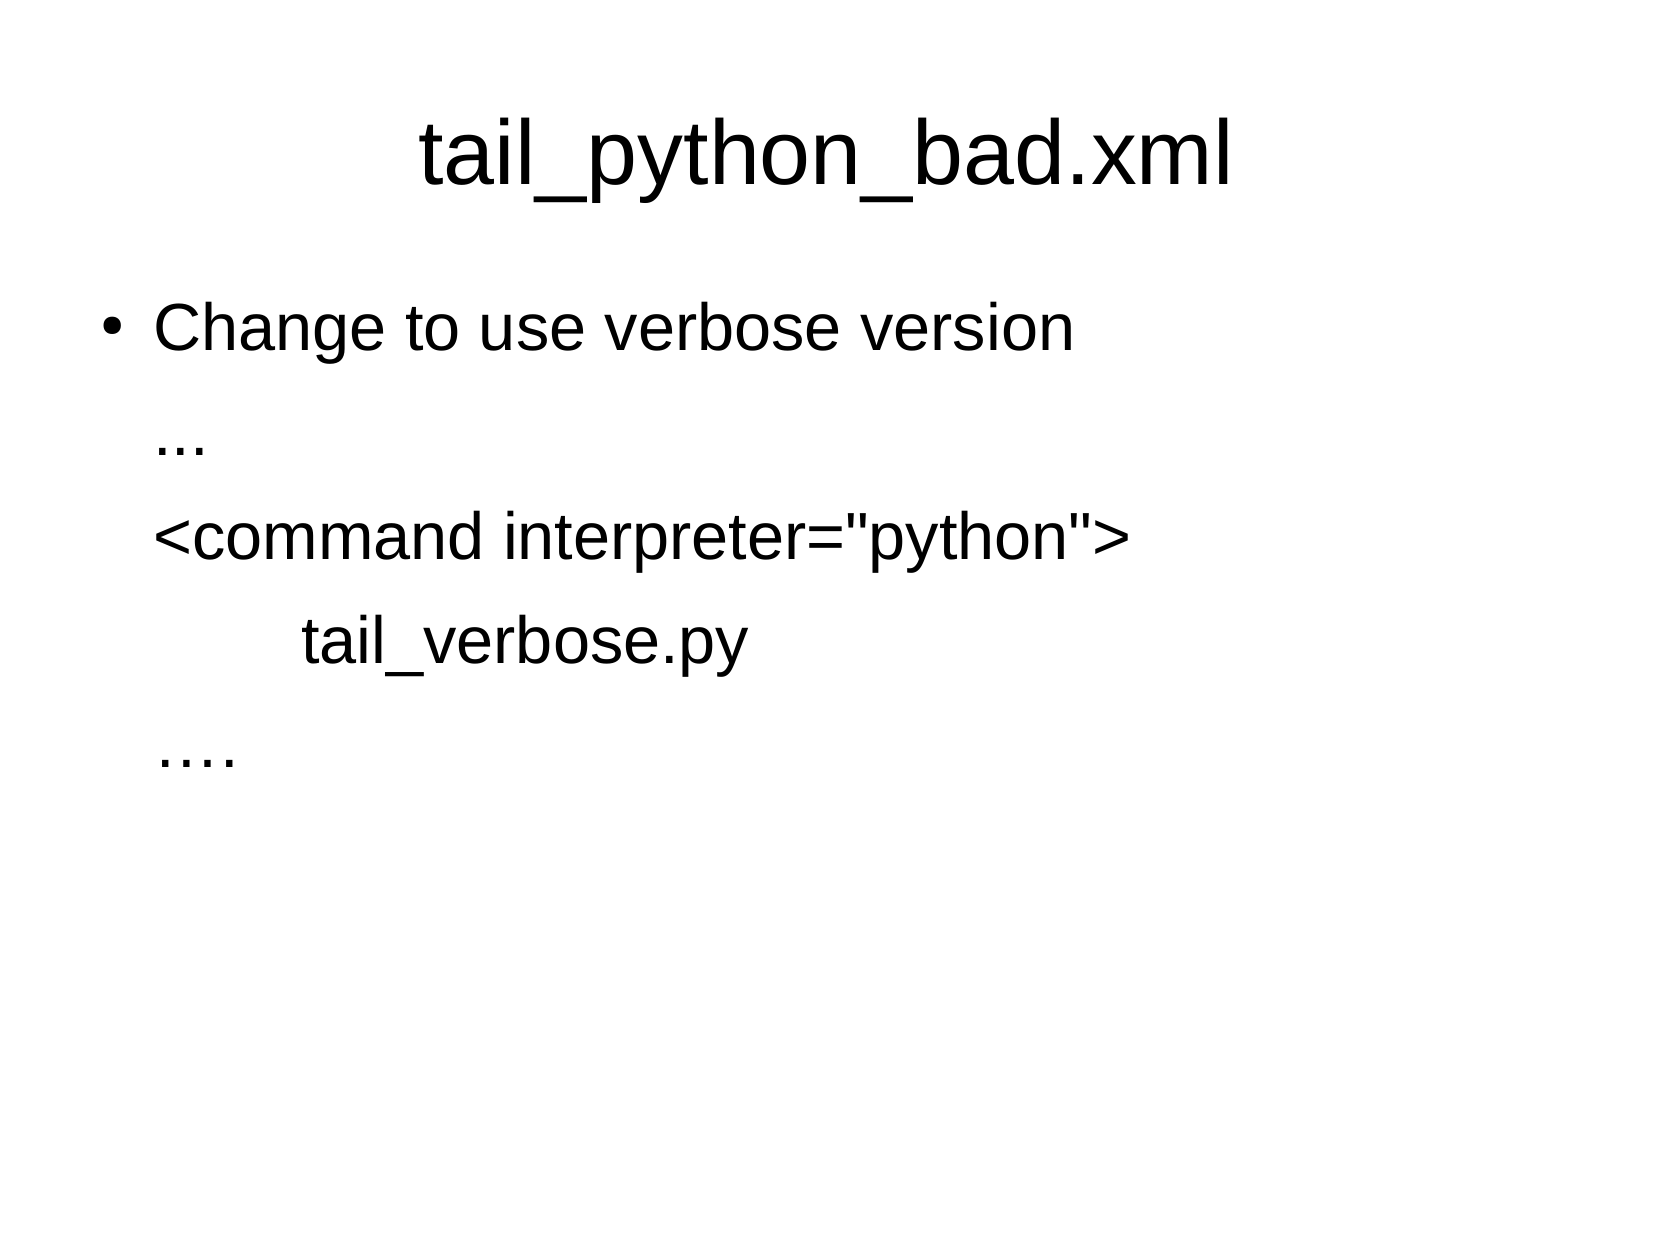

# tail_python_bad.xml
Change to use verbose version
...
<command interpreter="python">
 tail_verbose.py
….